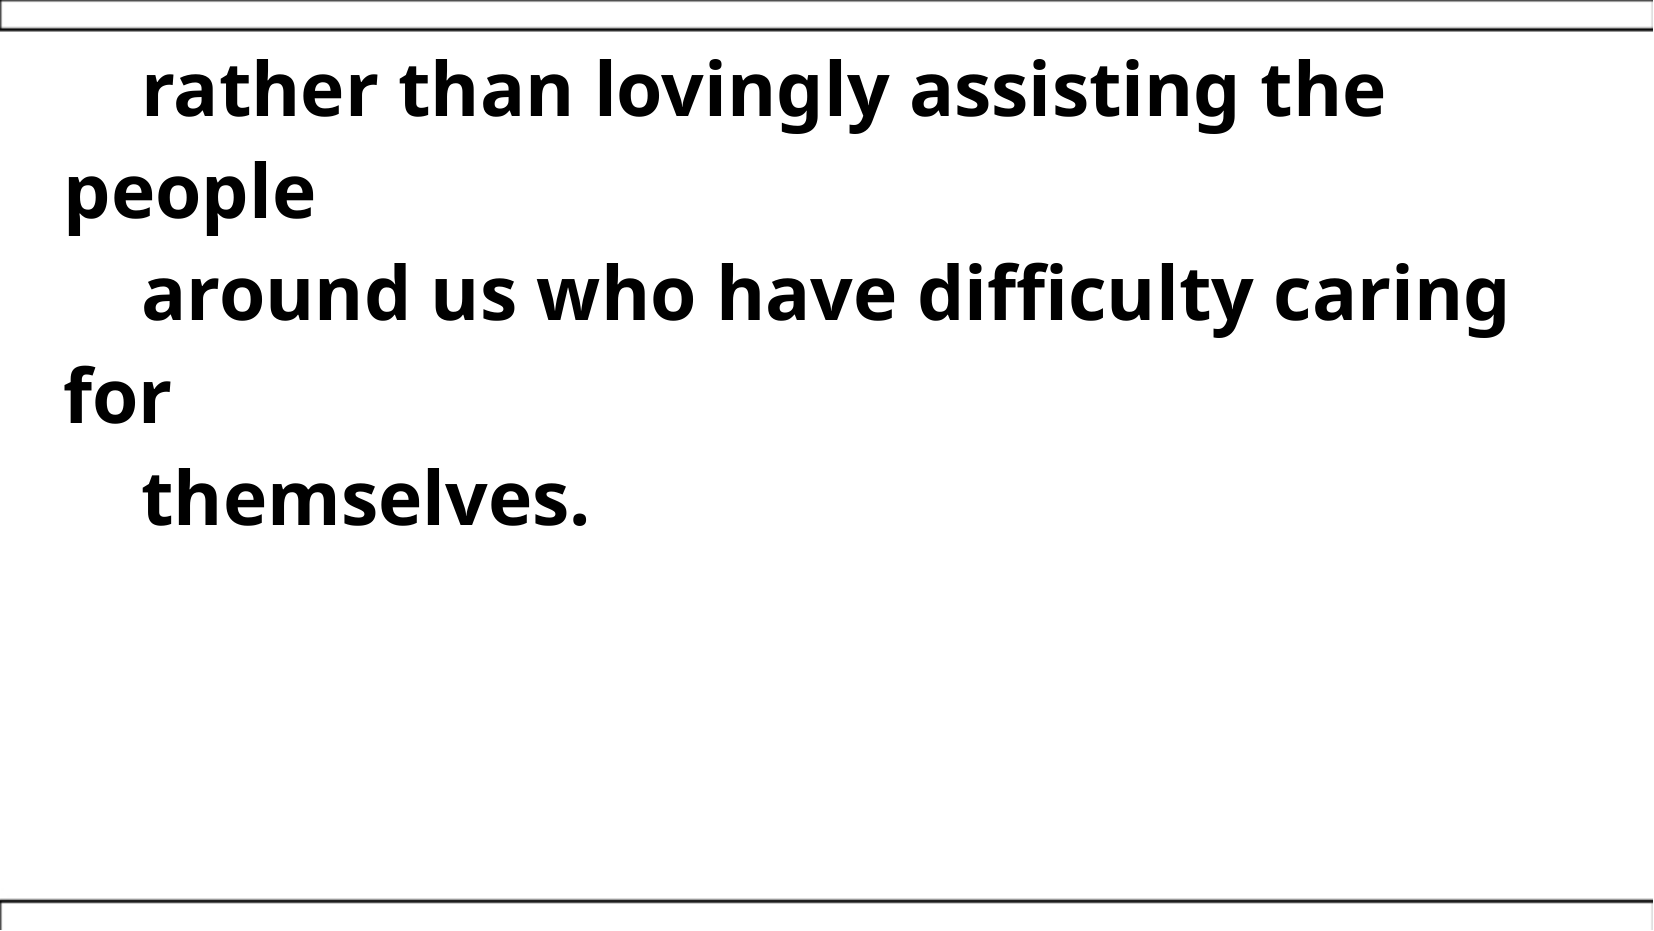

rather than lovingly assisting the people
 around us who have difficulty caring for
 themselves.